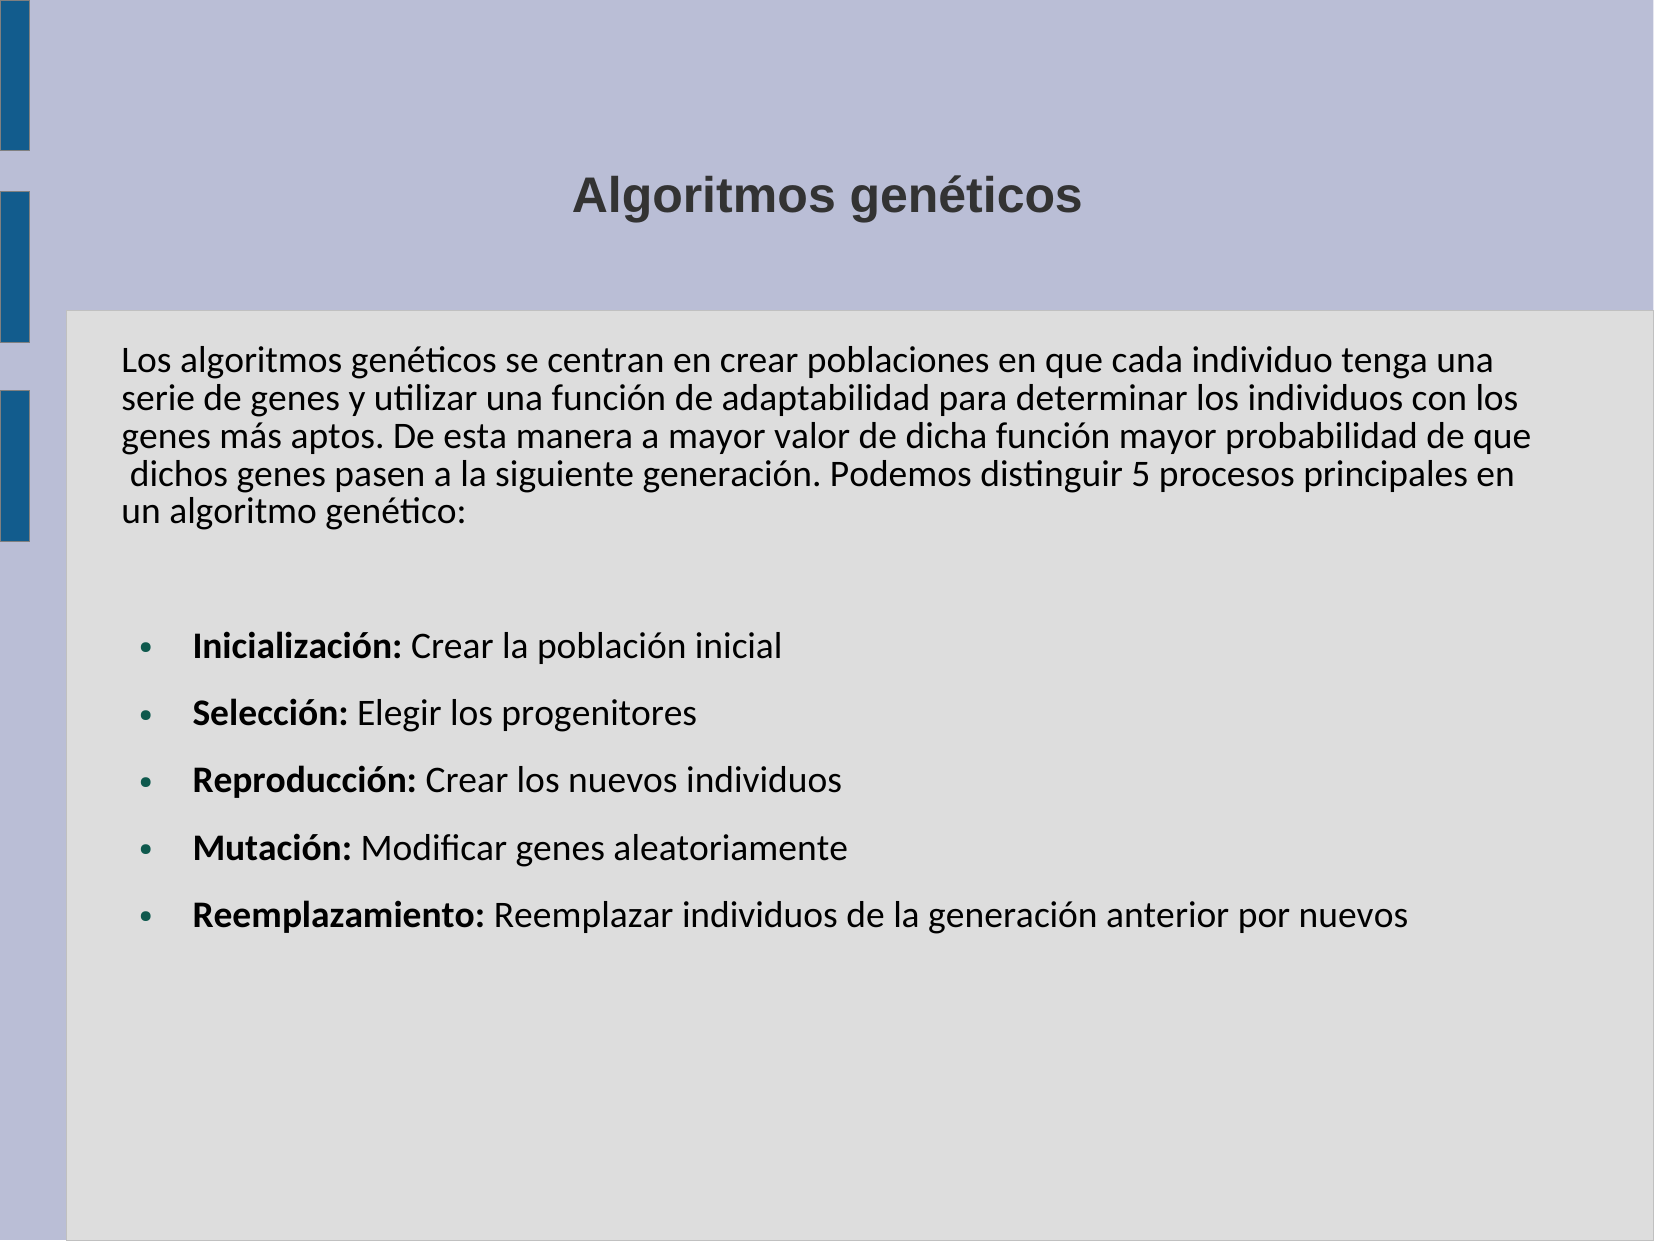

# Algoritmos genéticos
Los algoritmos genéticos se centran en crear poblaciones en que cada individuo tenga una serie de genes y utilizar una función de adaptabilidad para determinar los individuos con los genes más aptos. De esta manera a mayor valor de dicha función mayor probabilidad de que dichos genes pasen a la siguiente generación. Podemos distinguir 5 procesos principales en un algoritmo genético:
Inicialización: Crear la población inicial
Selección: Elegir los progenitores
Reproducción: Crear los nuevos individuos
Mutación: Modificar genes aleatoriamente
Reemplazamiento: Reemplazar individuos de la generación anterior por nuevos